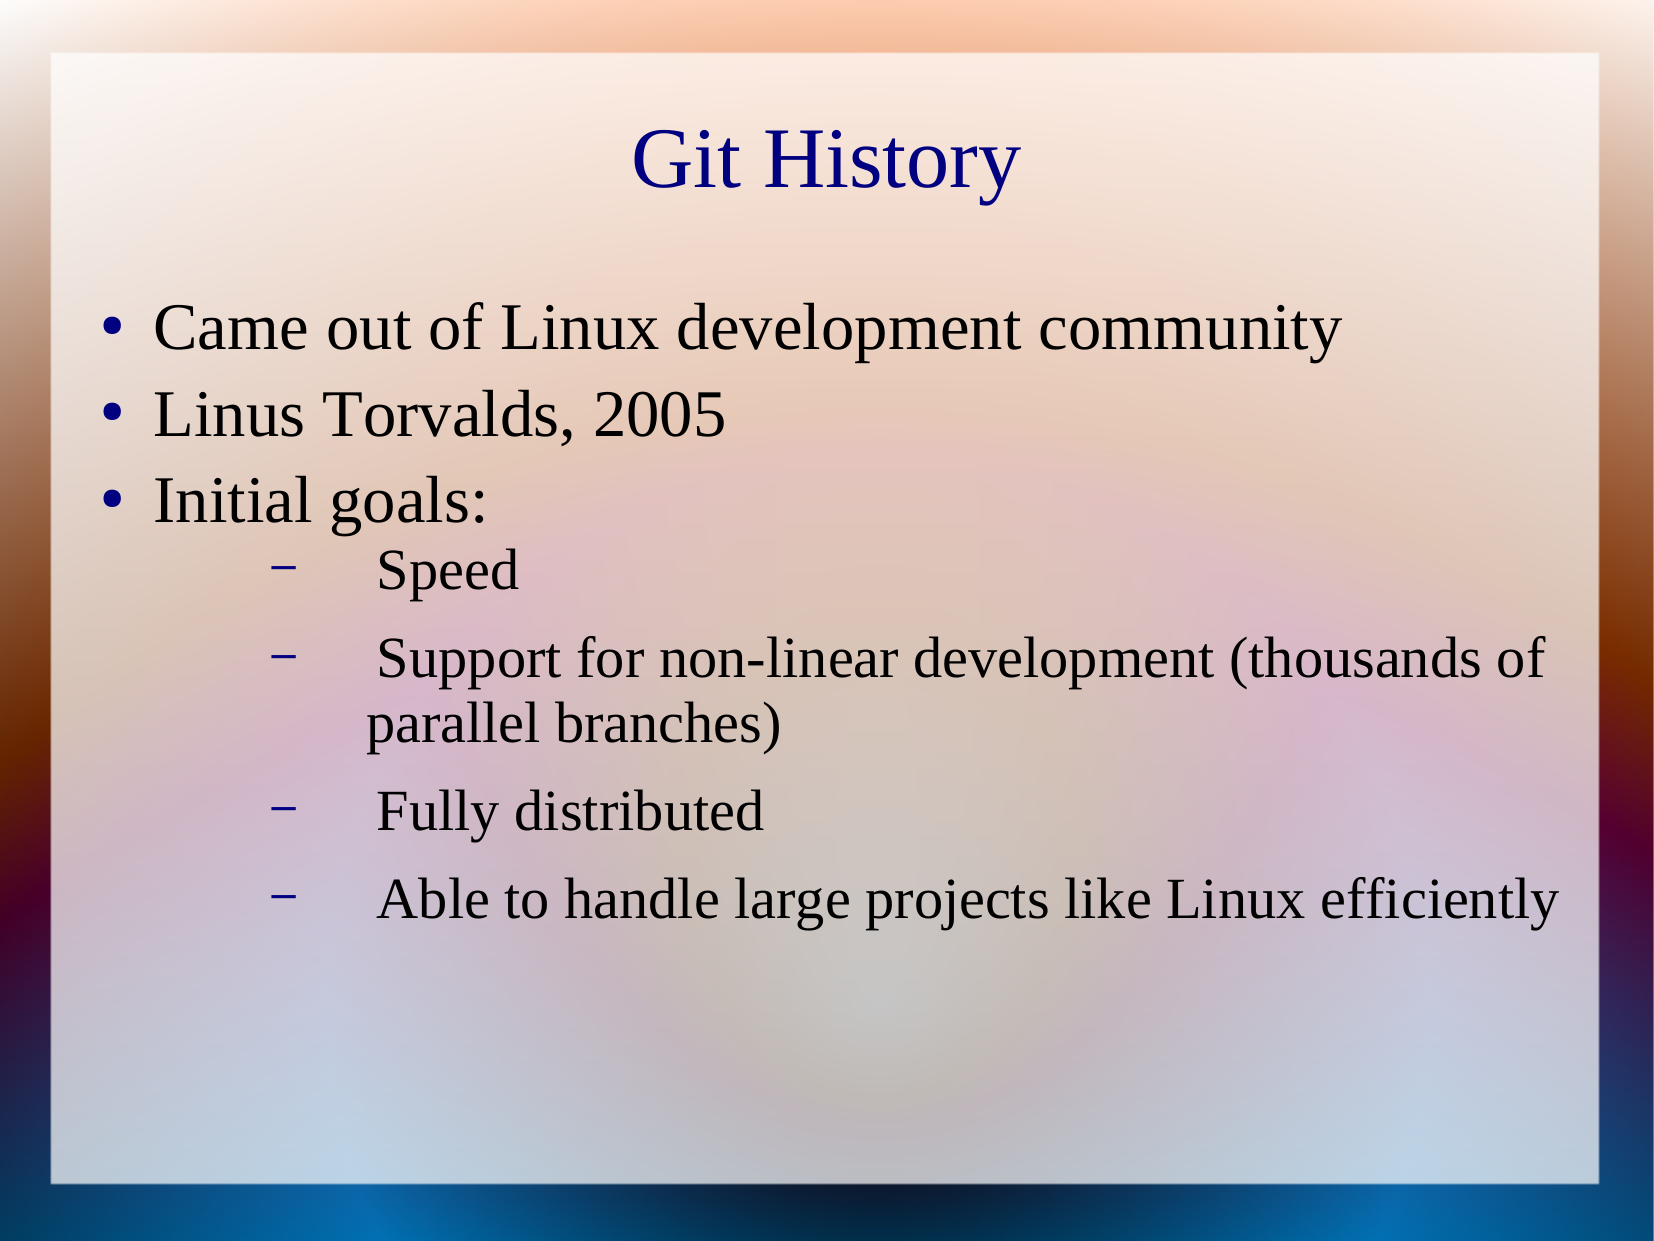

# Git History
Came out of Linux development community
Linus Torvalds, 2005
Initial goals:
 Speed
 Support for non-linear development (thousands of parallel branches)
 Fully distributed
 Able to handle large projects like Linux efficiently